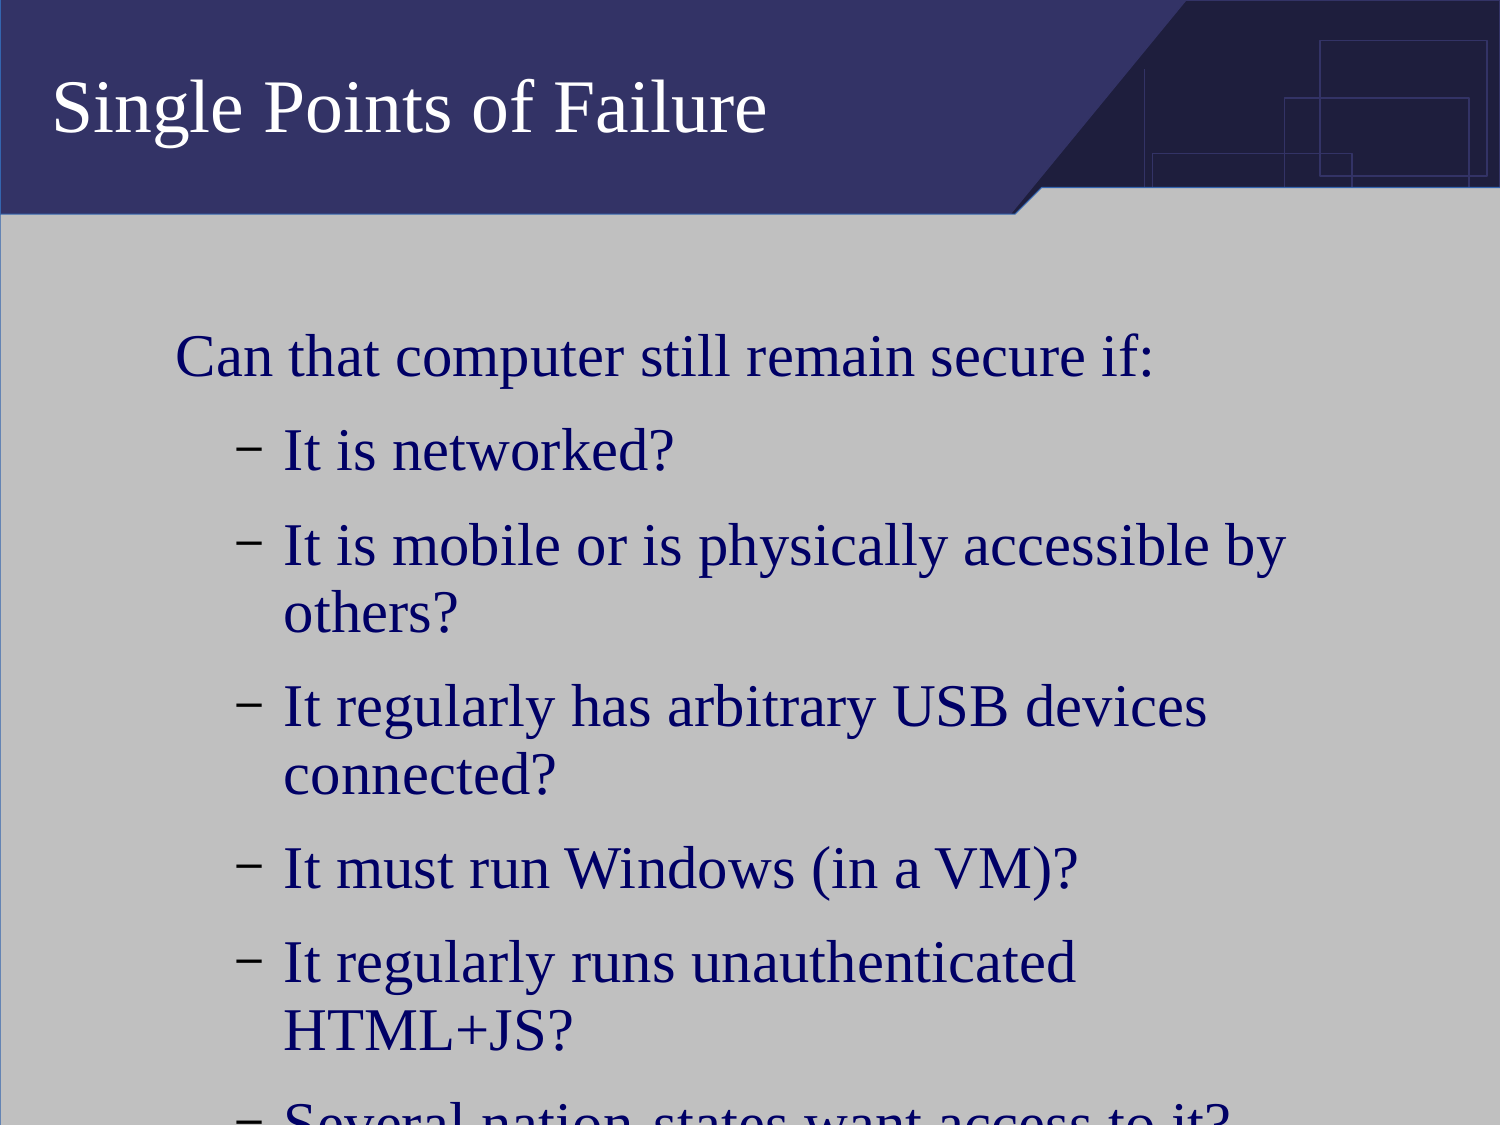

Single Points of Failure
Can that computer still remain secure if:
It is networked?
It is mobile or is physically accessible by others?
It regularly has arbitrary USB devices connected?
It must run Windows (in a VM)?
It regularly runs unauthenticated HTML+JS?
Several nation-states want access to it?